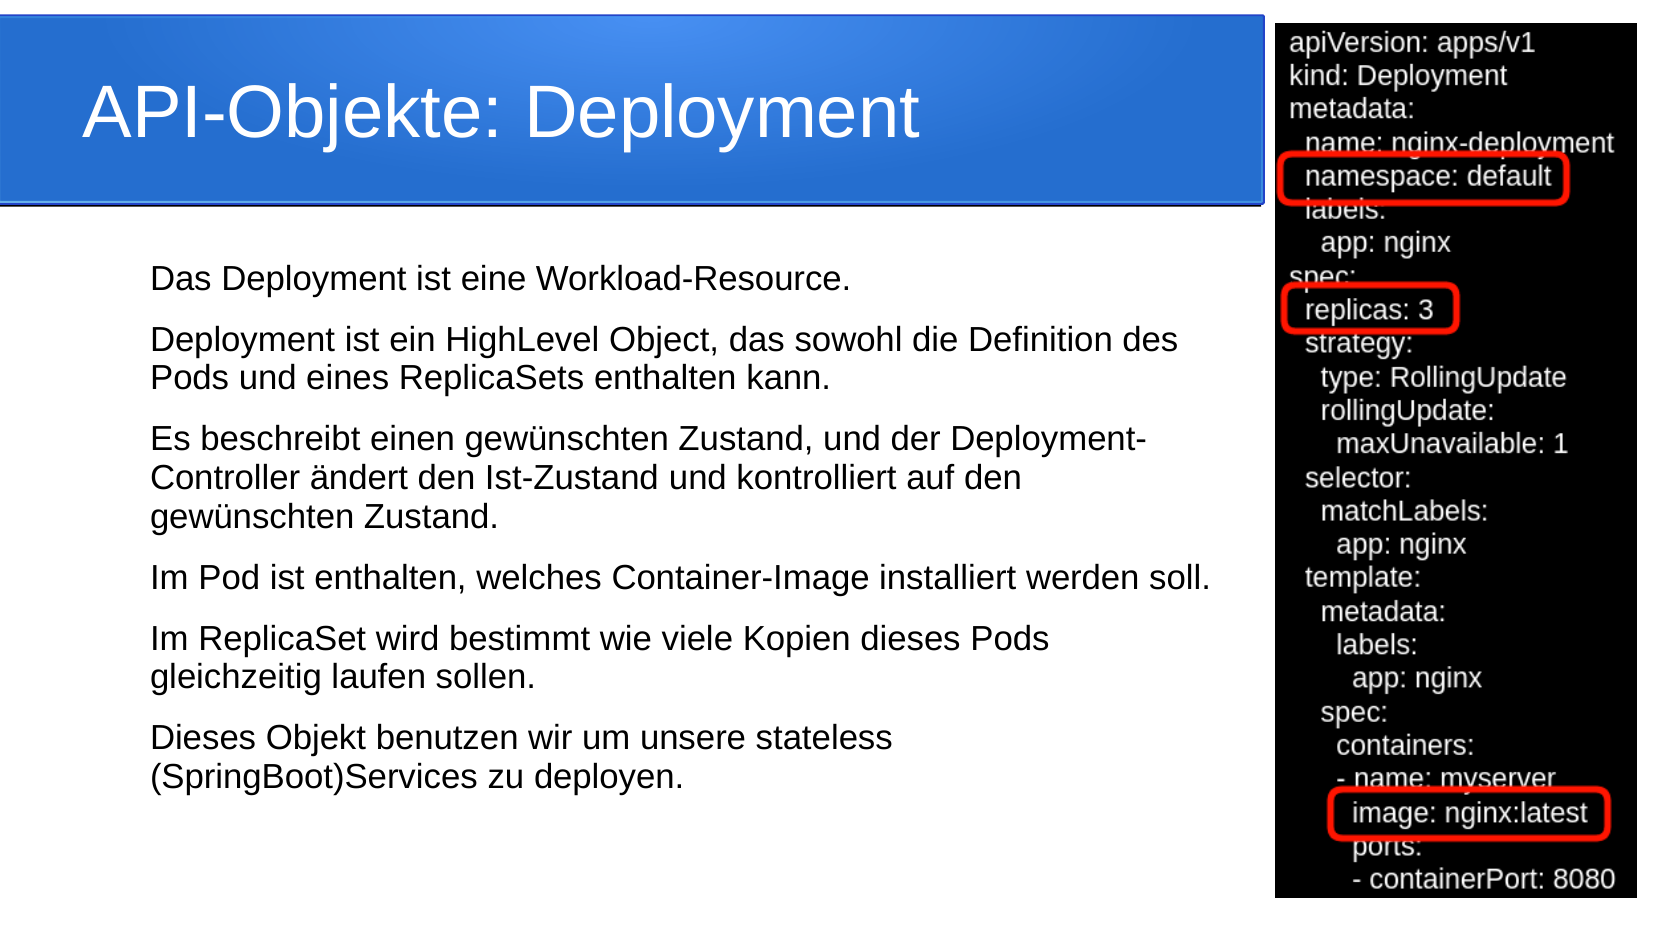

# API-Objekte: Deployment
Das Deployment ist eine Workload-Resource.
Deployment ist ein HighLevel Object, das sowohl die Definition des Pods und eines ReplicaSets enthalten kann.
Es beschreibt einen gewünschten Zustand, und der Deployment- Controller ändert den Ist-Zustand und kontrolliert auf den gewünschten Zustand.
Im Pod ist enthalten, welches Container-Image installiert werden soll.
Im ReplicaSet wird bestimmt wie viele Kopien dieses Pods gleichzeitig laufen sollen.
Dieses Objekt benutzen wir um unsere stateless (SpringBoot)Services zu deployen.